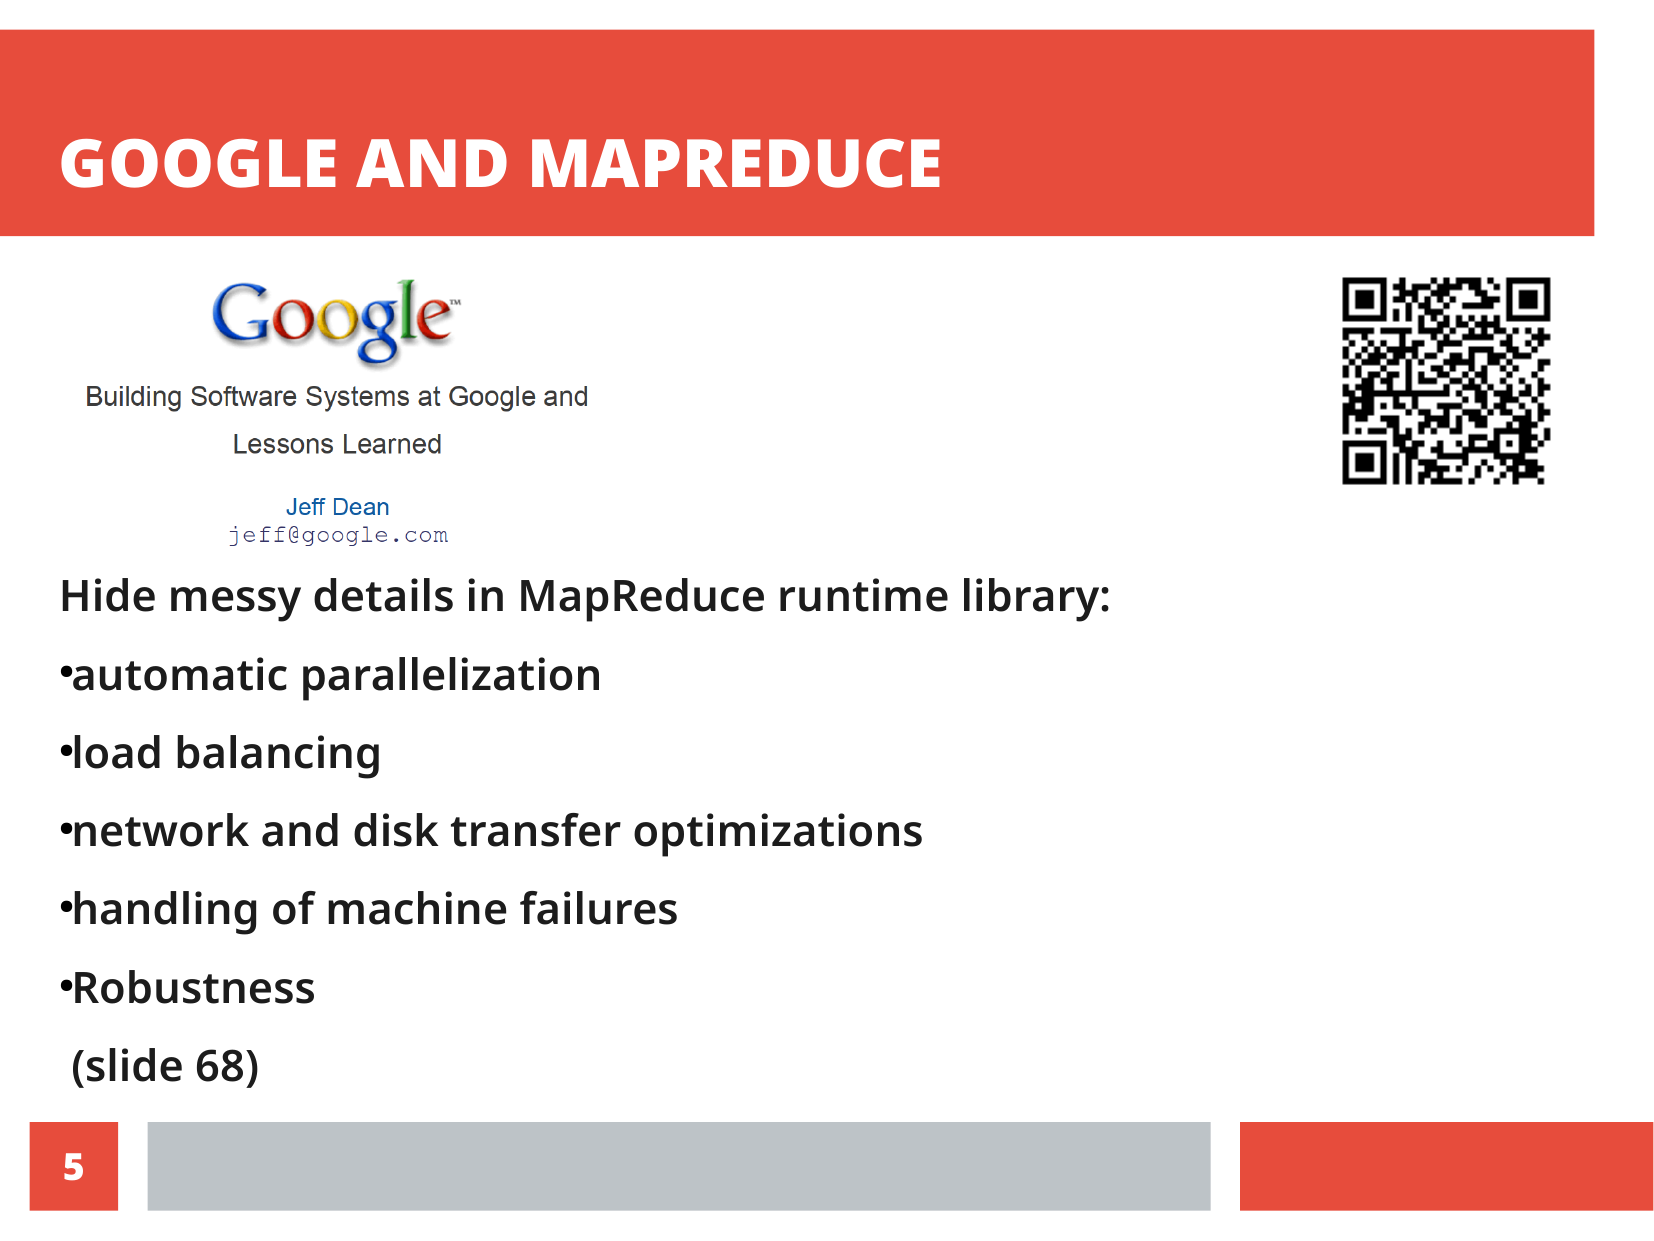

# GOOGLE AND MAPREDUCE
Hide messy details in MapReduce runtime library:
automatic parallelization
load balancing
network and disk transfer optimizations
handling of machine failures
Robustness
(slide 68)
5